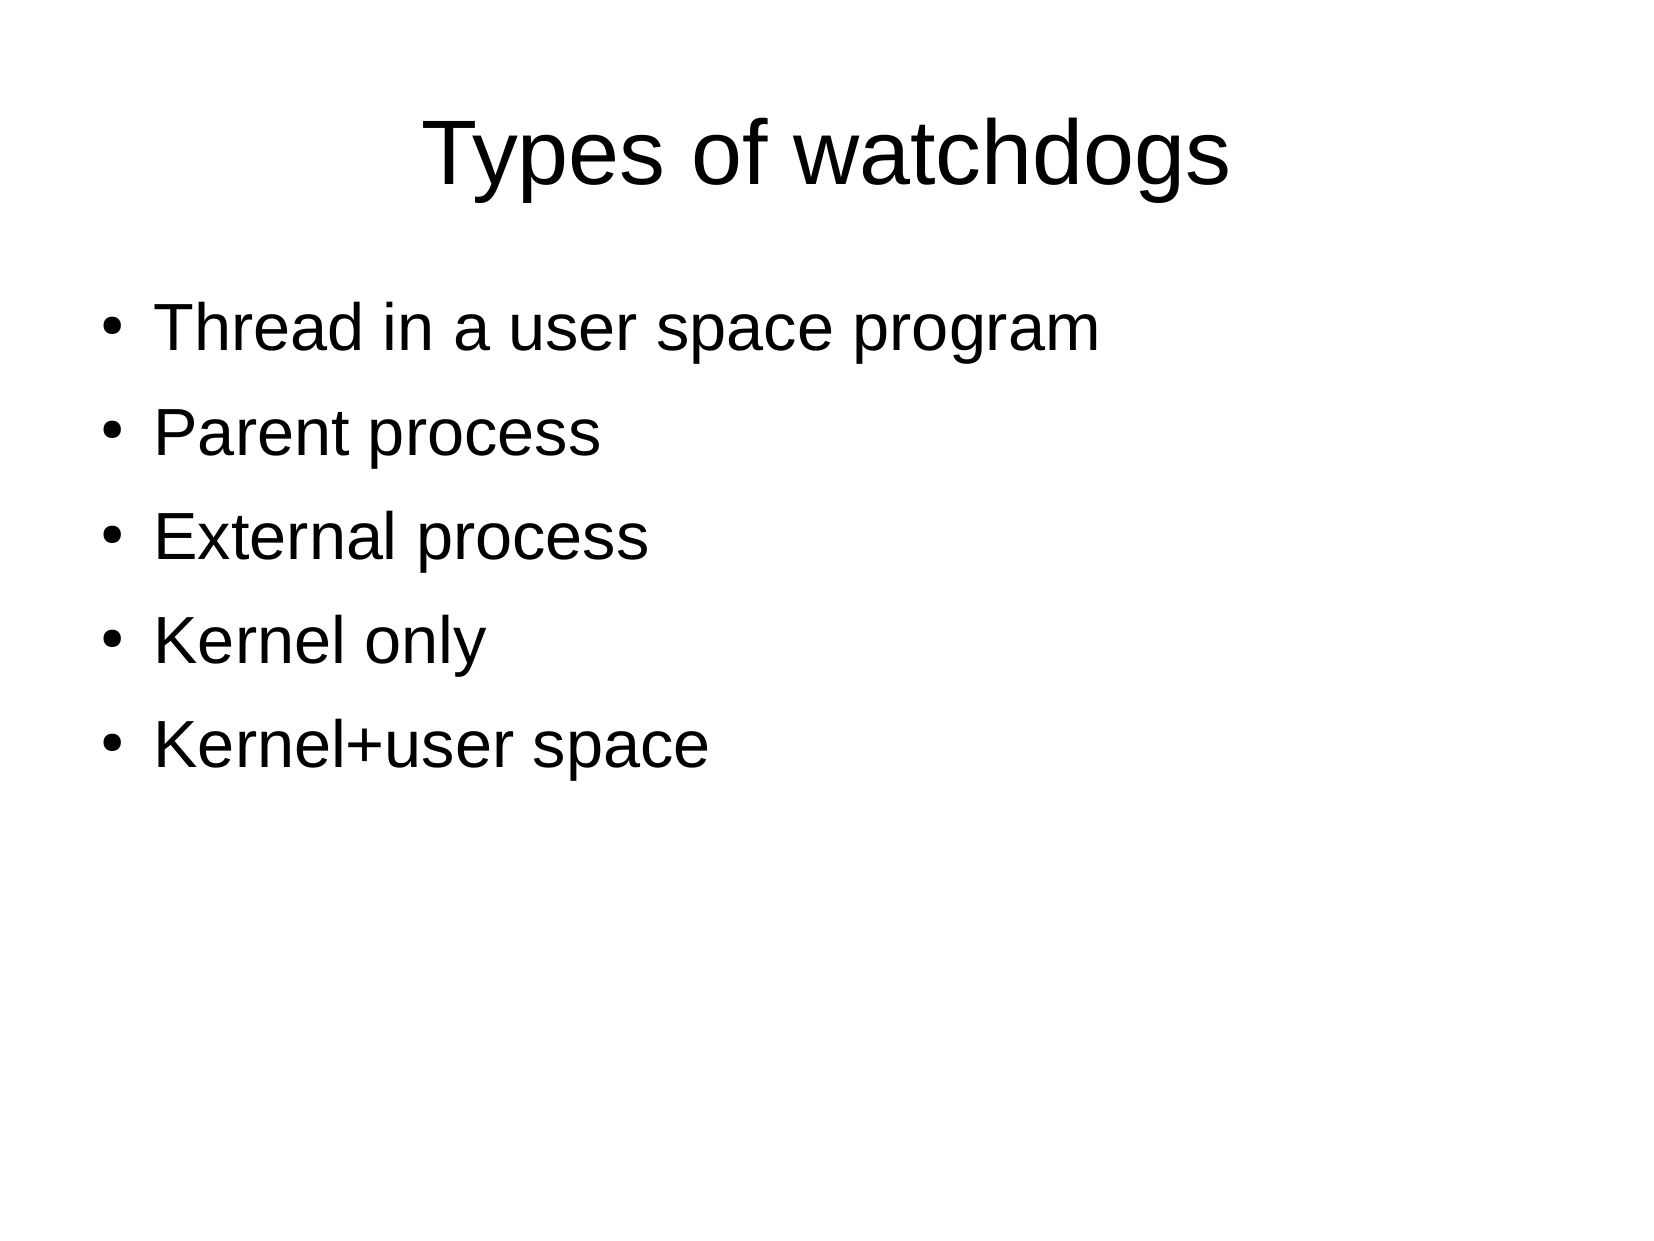

# Types of watchdogs
Thread in a user space program
Parent process
External process
Kernel only
Kernel+user space